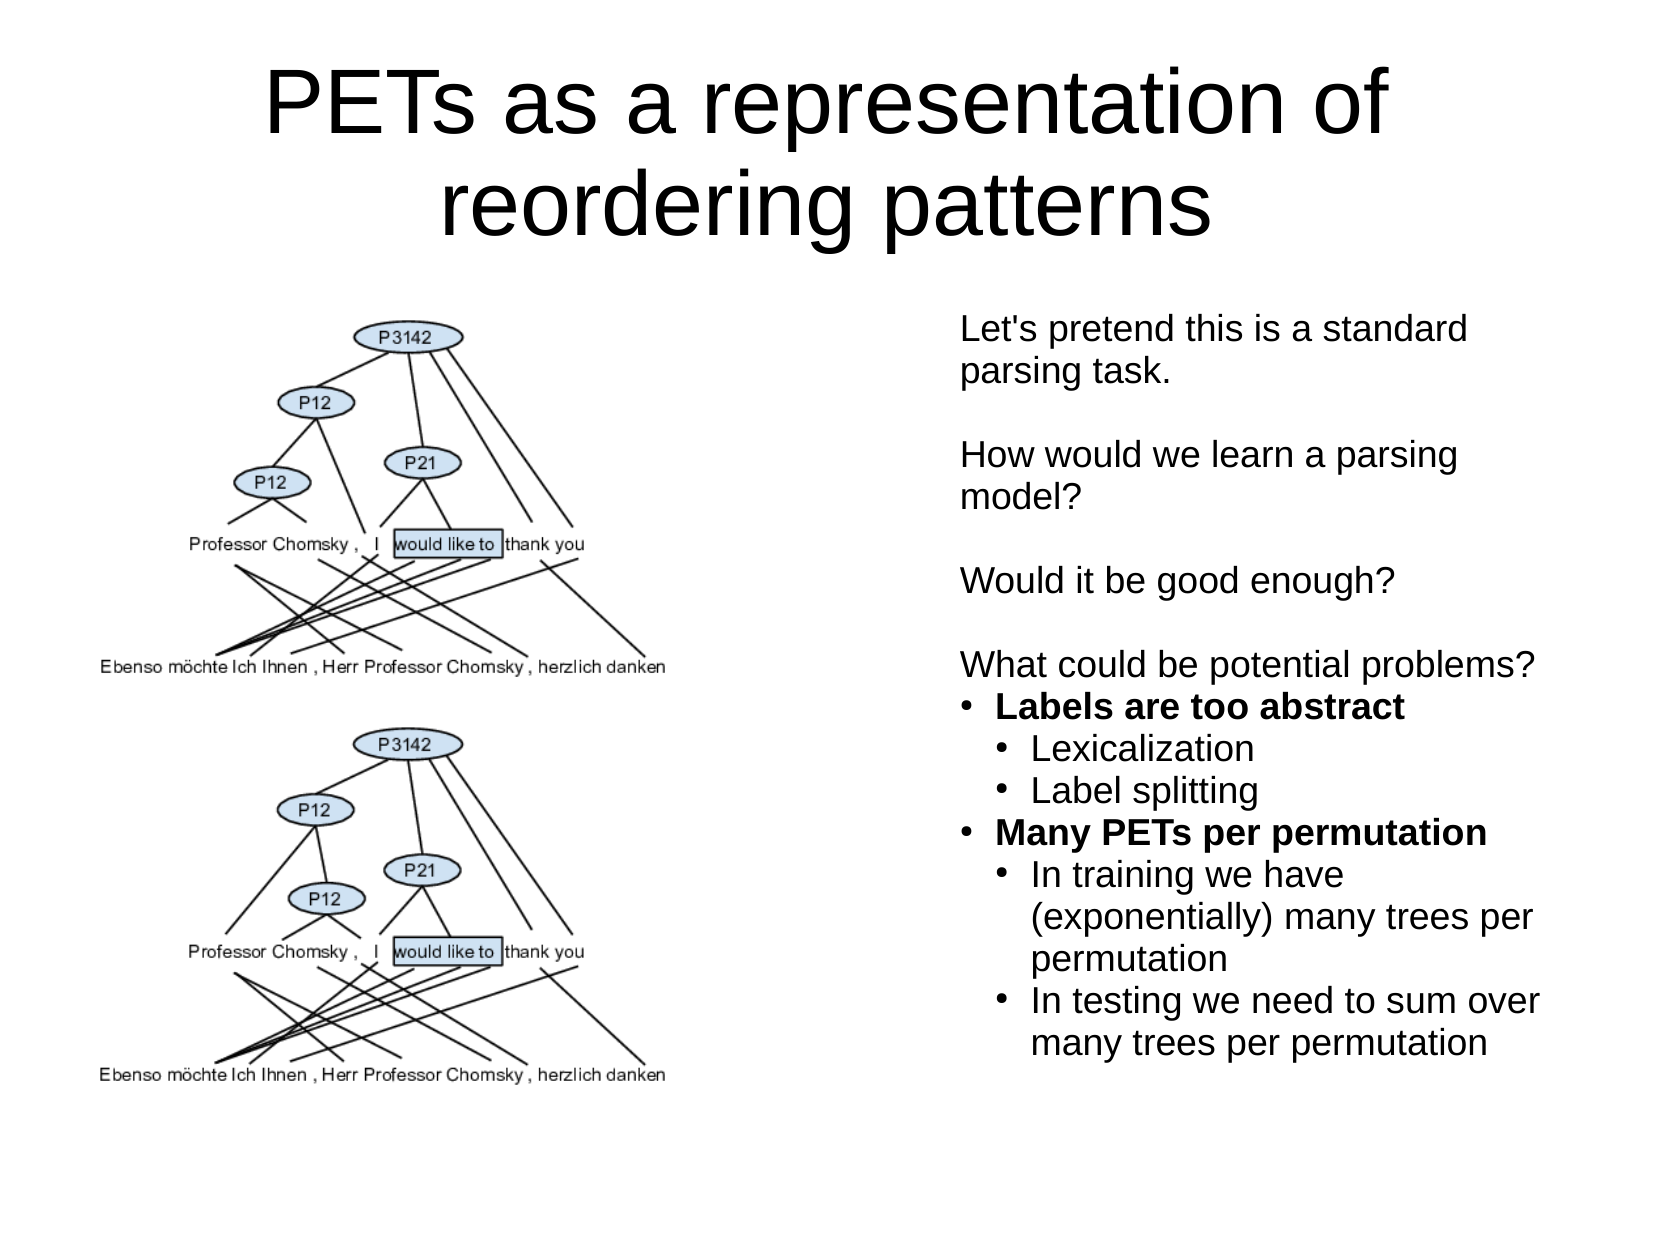

# PETs as a representation of reordering patterns
Let's pretend this is a standard parsing task.
How would we learn a parsing model?
Would it be good enough?
What could be potential problems?
Labels are too abstract
Lexicalization
Label splitting
Many PETs per permutation
In training we have (exponentially) many trees per permutation
In testing we need to sum over many trees per permutation